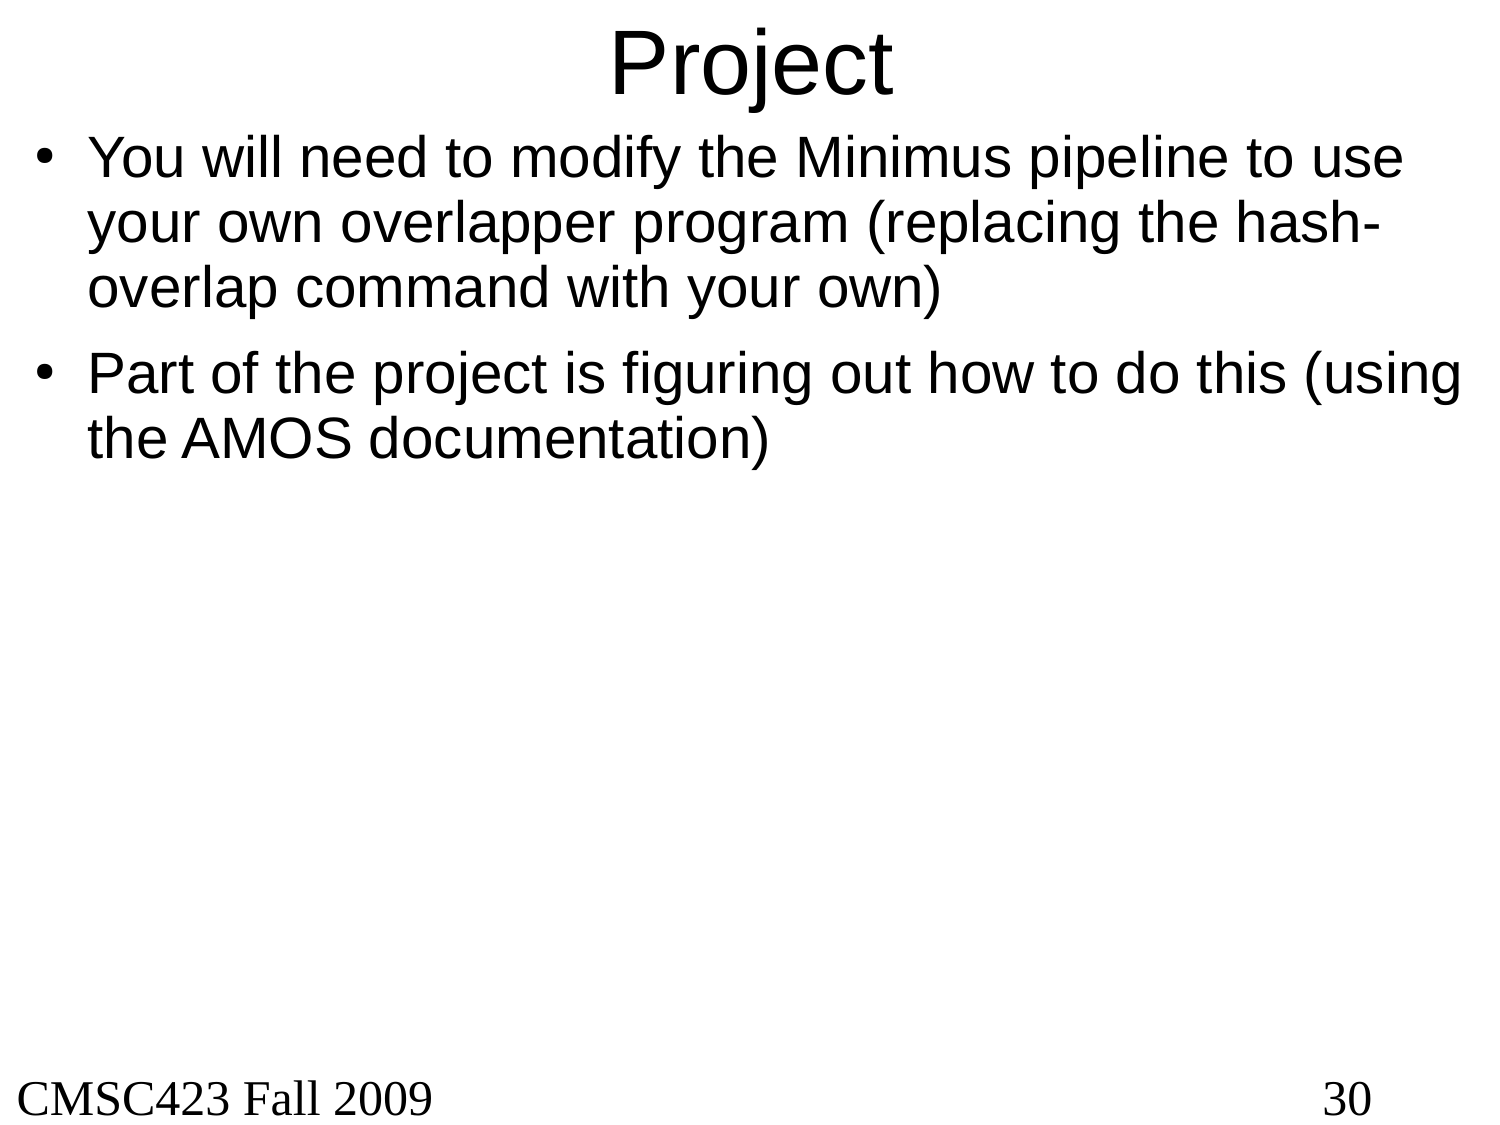

# Project
You will need to modify the Minimus pipeline to use your own overlapper program (replacing the hash-overlap command with your own)
Part of the project is figuring out how to do this (using the AMOS documentation)
CMSC423 Fall 2009
30